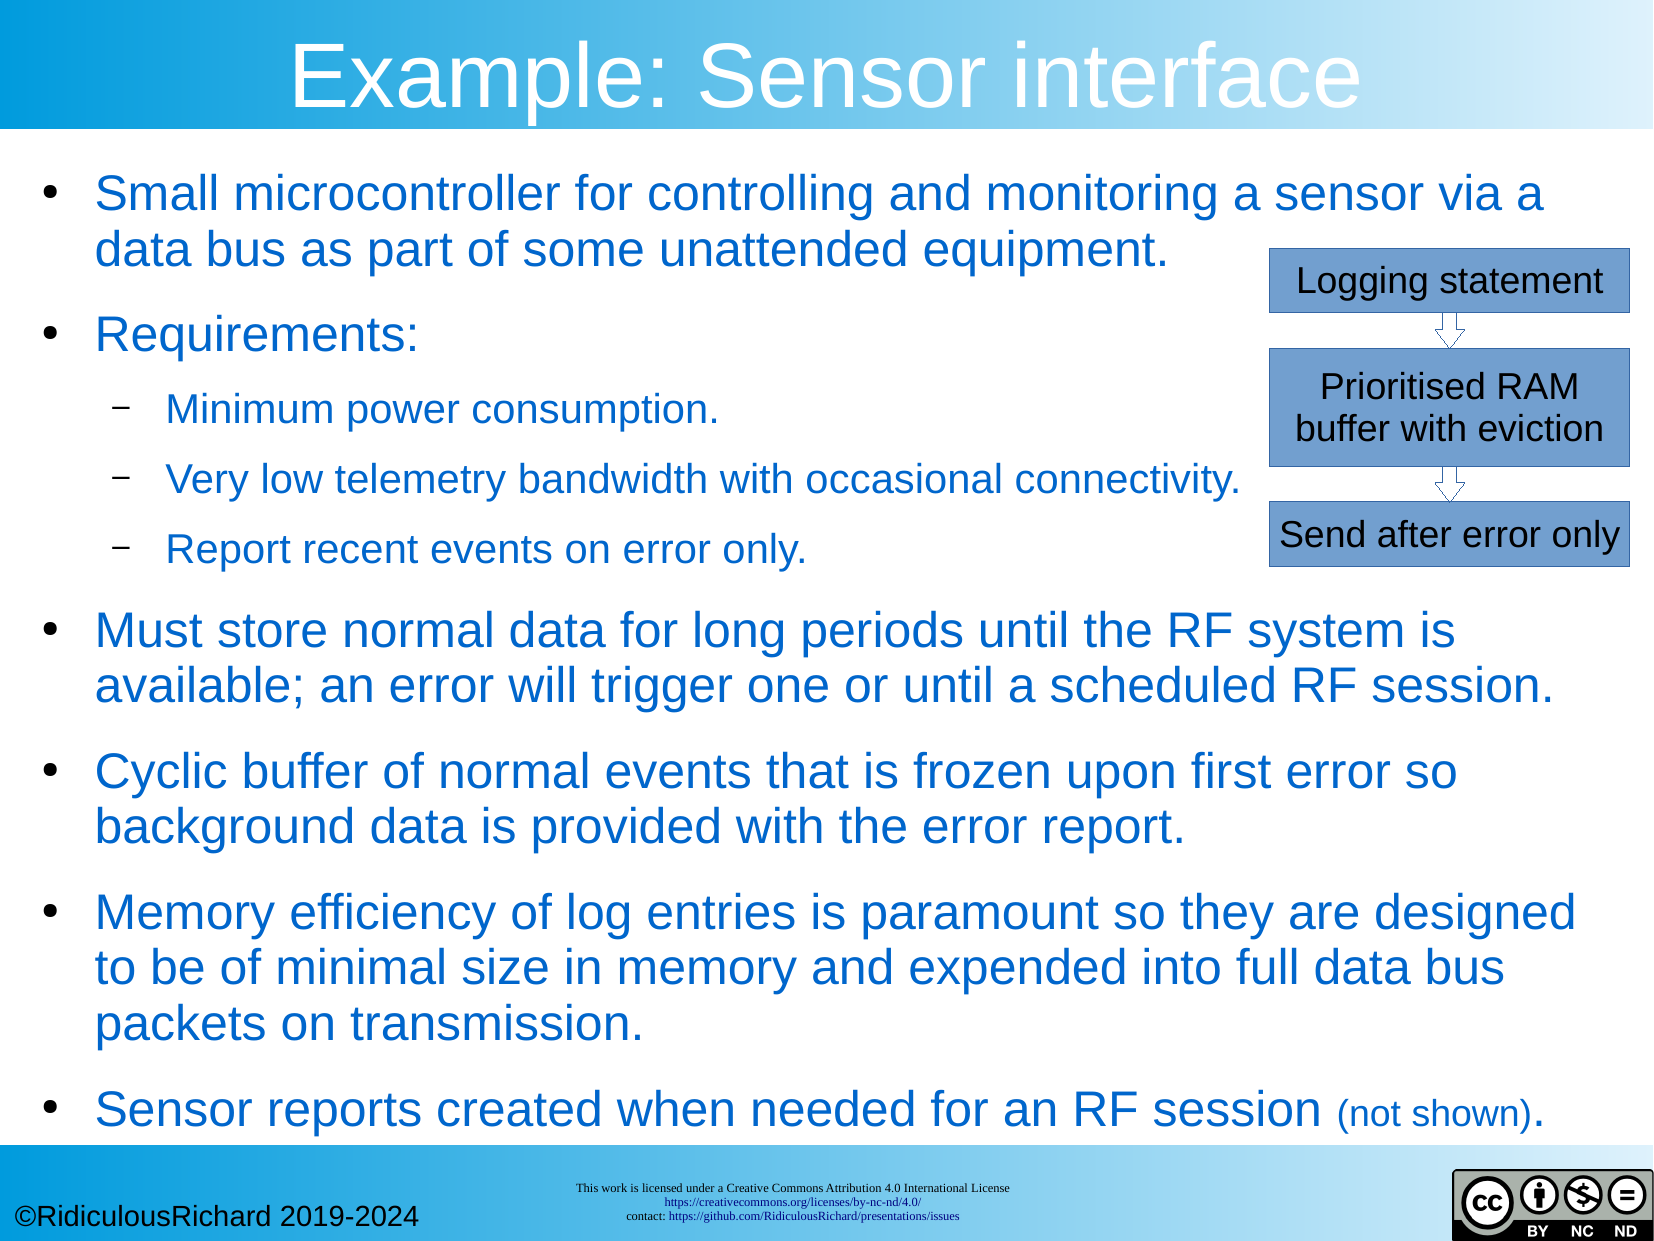

# Example: Sensor interface
Small microcontroller for controlling and monitoring a sensor via a data bus as part of some unattended equipment.
Requirements:
Minimum power consumption.
Very low telemetry bandwidth with occasional connectivity.
Report recent events on error only.
Must store normal data for long periods until the RF system is available; an error will trigger one or until a scheduled RF session.
Cyclic buffer of normal events that is frozen upon first error so background data is provided with the error report.
Memory efficiency of log entries is paramount so they are designed to be of minimal size in memory and expended into full data bus packets on transmission.
Sensor reports created when needed for an RF session (not shown).
Logging statement
Prioritised RAM
buffer with eviction
Send after error only